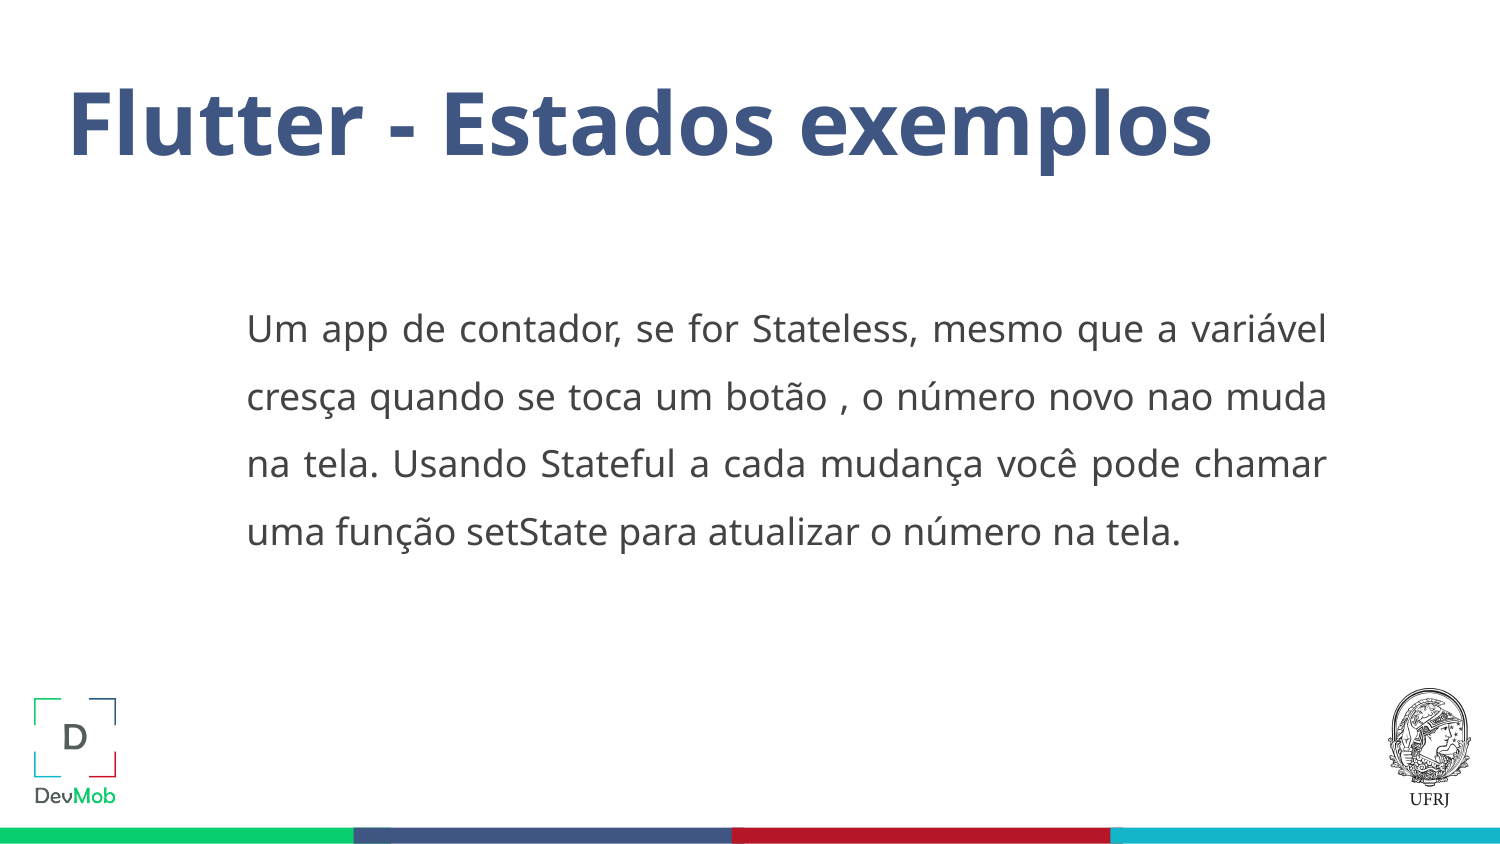

# Flutter - Estados exemplos
Um app de contador, se for Stateless, mesmo que a variável cresça quando se toca um botão , o número novo nao muda na tela. Usando Stateful a cada mudança você pode chamar uma função setState para atualizar o número na tela.